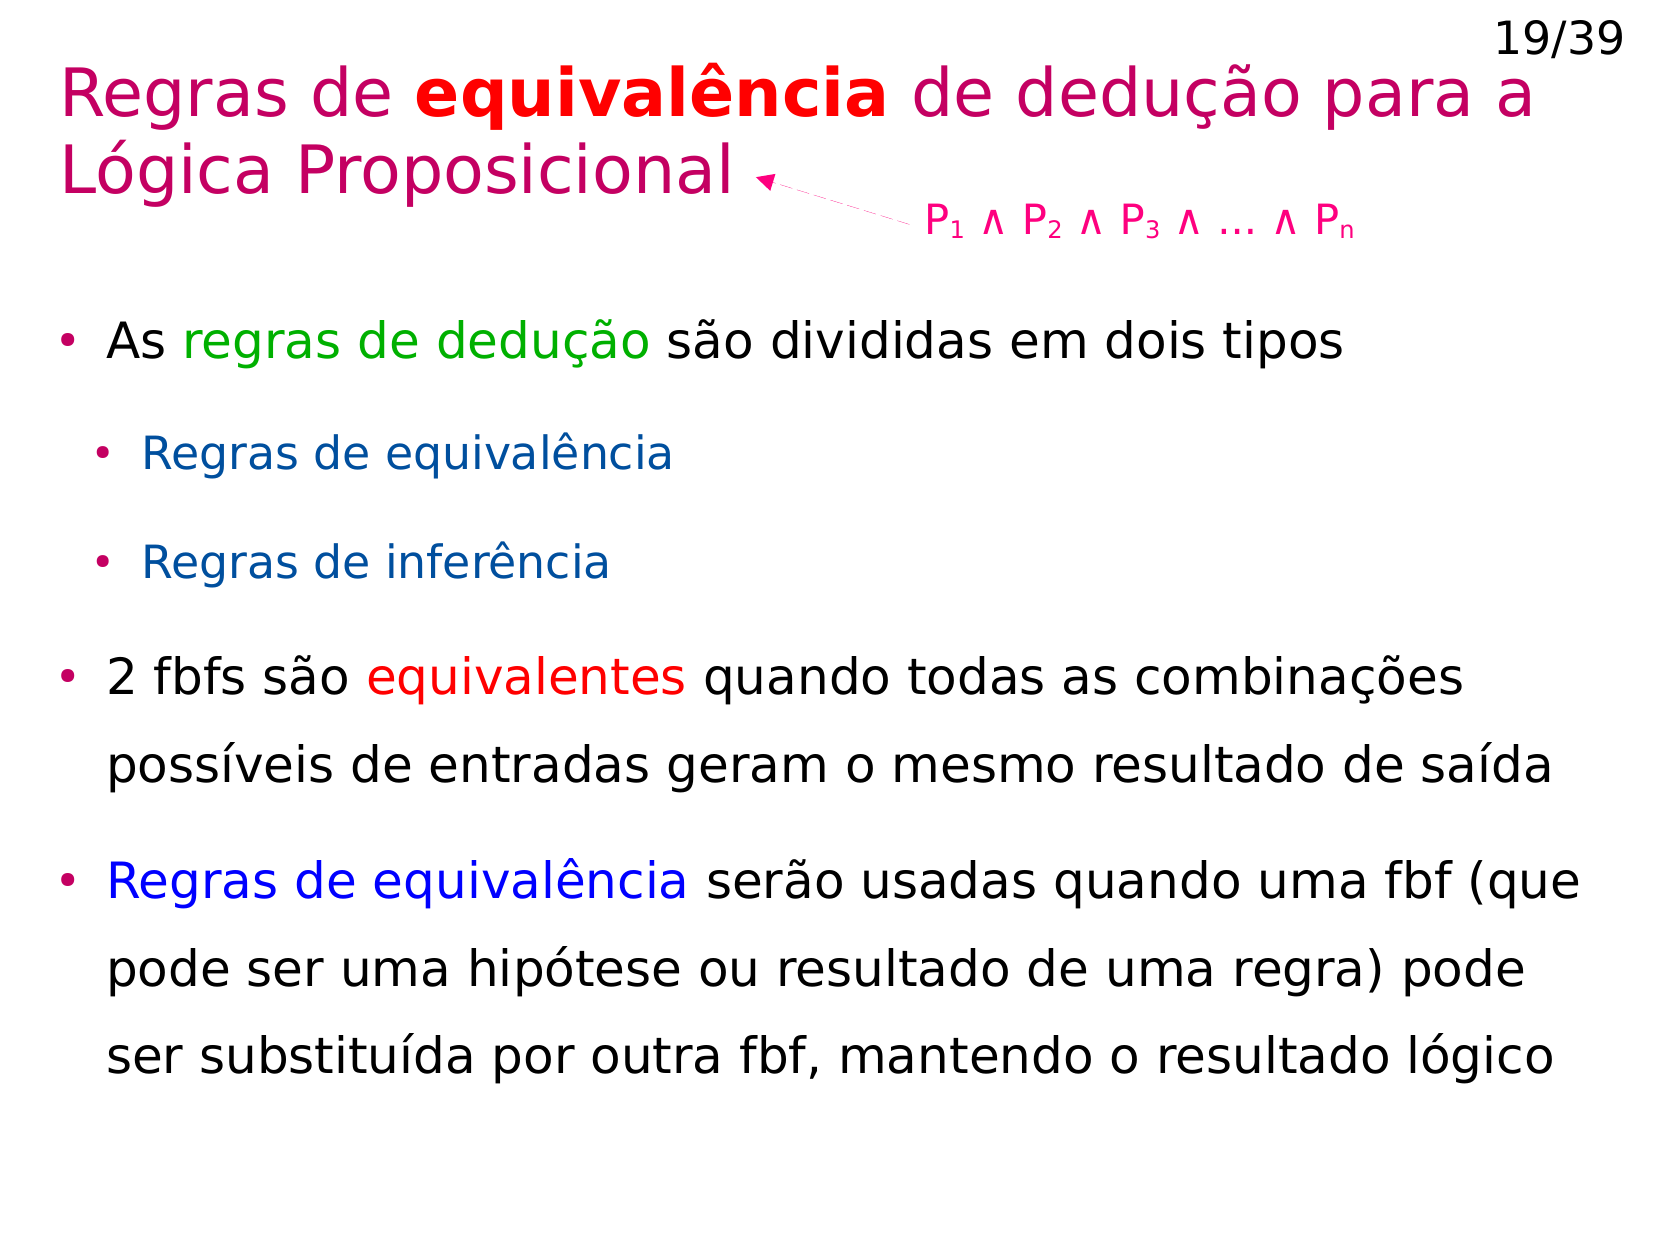

# Regras de equivalência de dedução para a Lógica Proposicional
19
P1 ∧ P2 ∧ P3 ∧ ... ∧ Pn
As regras de dedução são divididas em dois tipos
Regras de equivalência
Regras de inferência
2 fbfs são equivalentes quando todas as combinações possíveis de entradas geram o mesmo resultado de saída
Regras de equivalência serão usadas quando uma fbf (que pode ser uma hipótese ou resultado de uma regra) pode ser substituída por outra fbf, mantendo o resultado lógico